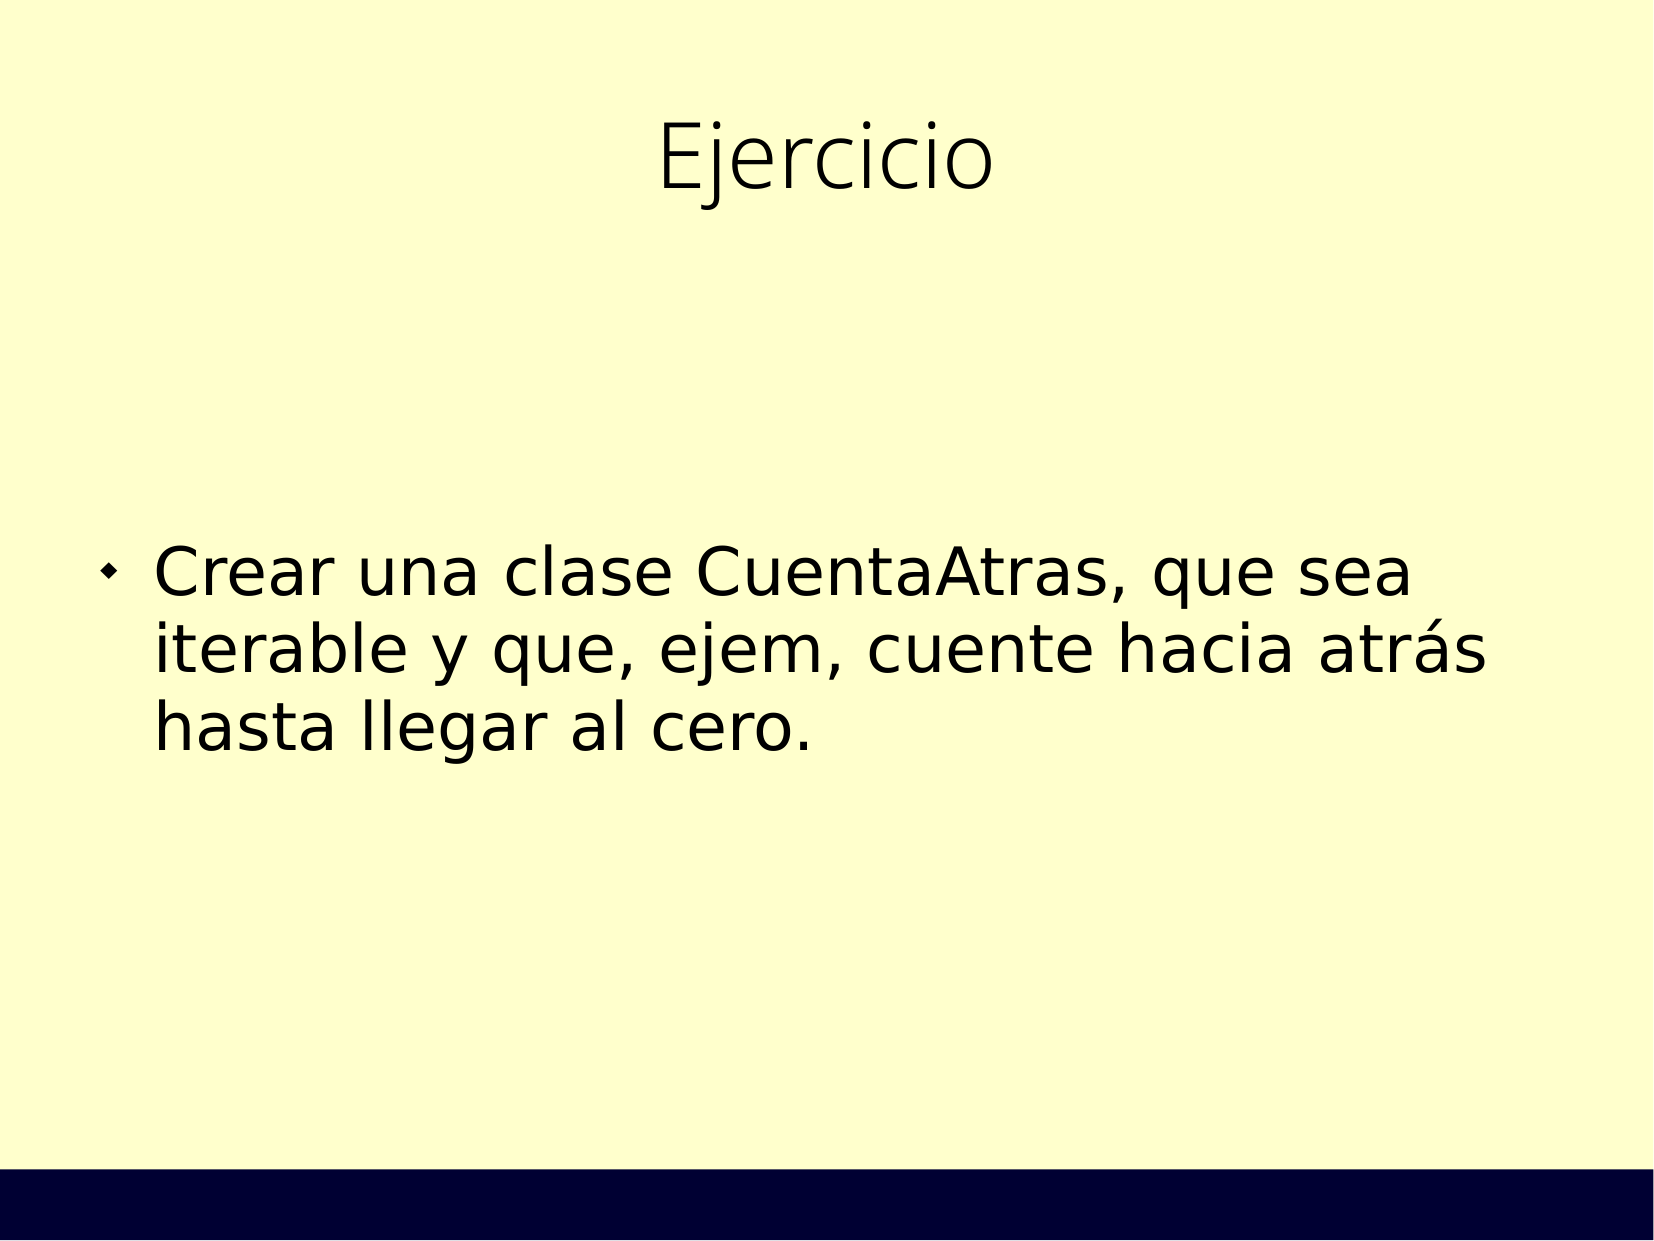

# Ejercicio
Crear una clase CuentaAtras, que sea iterable y que, ejem, cuente hacia atrás hasta llegar al cero.